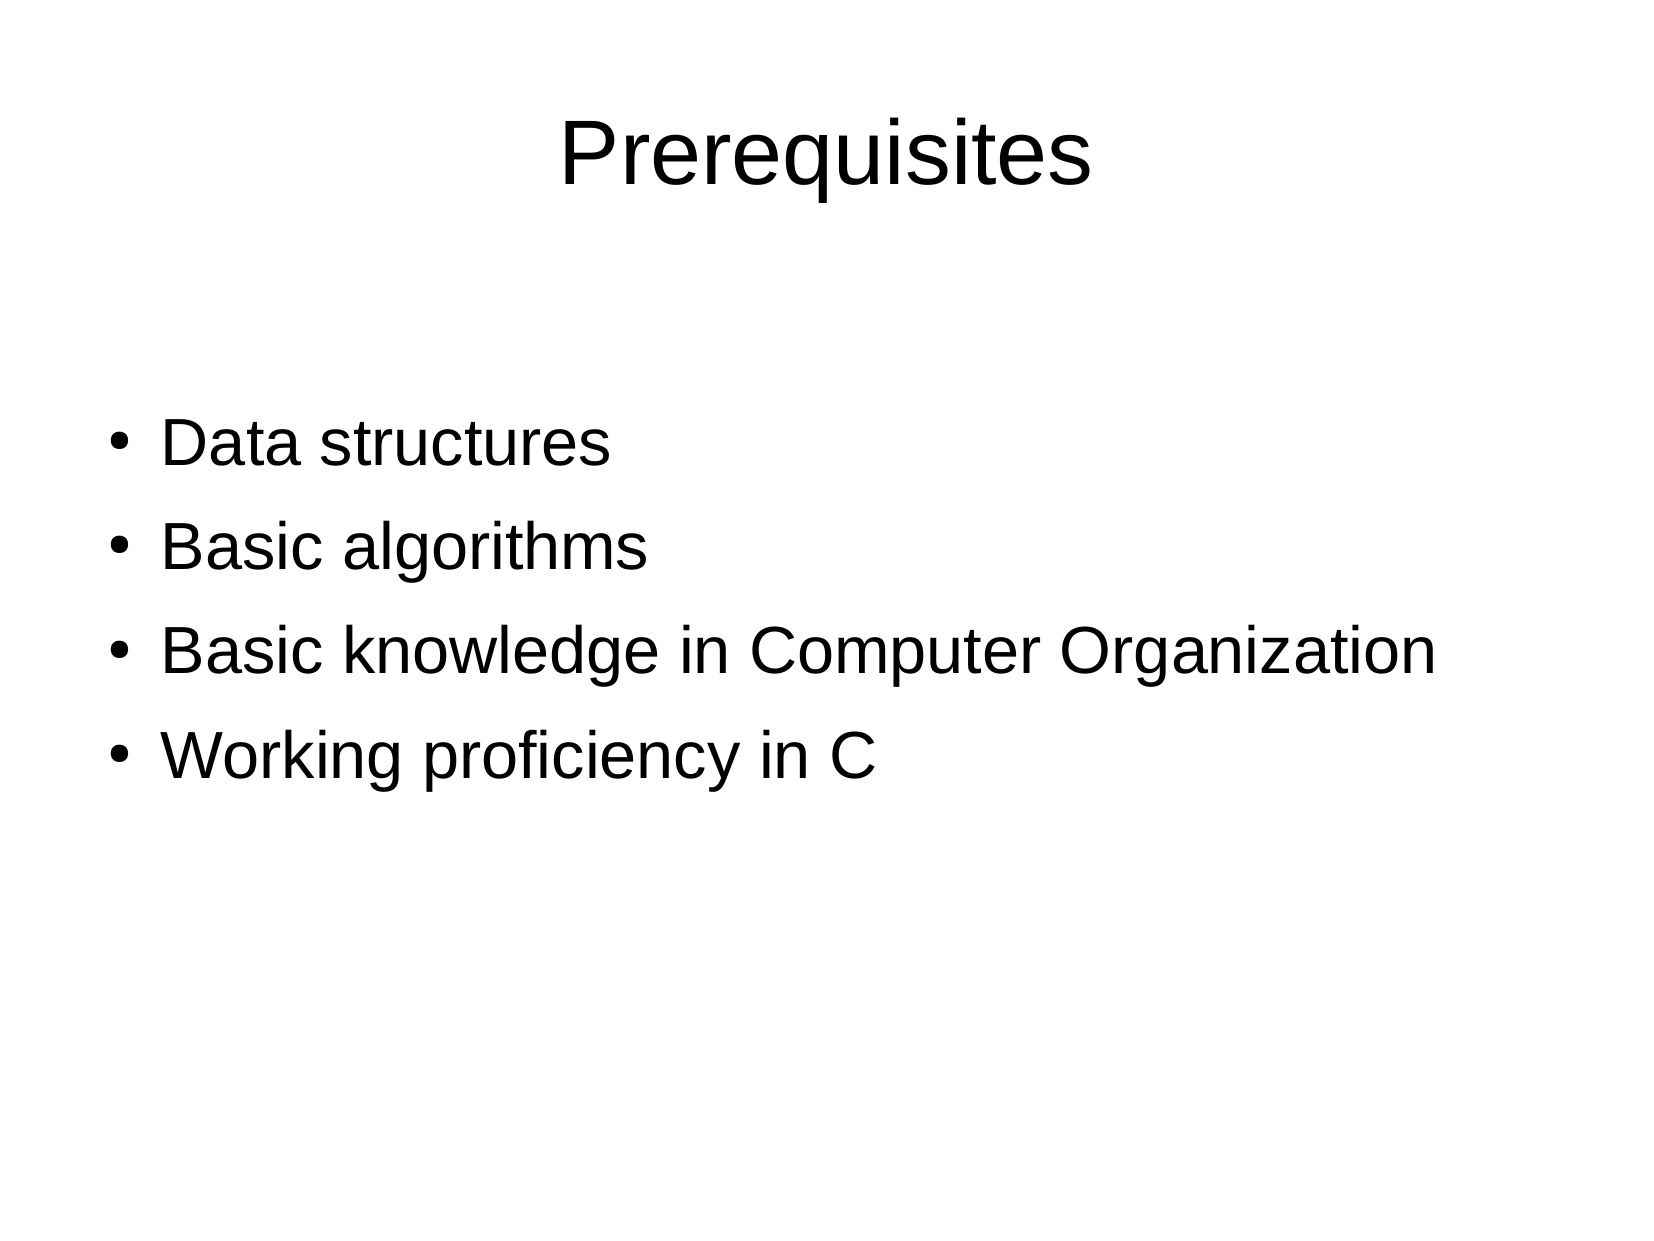

# Prerequisites
Data structures
Basic algorithms
Basic knowledge in Computer Organization
Working proficiency in C